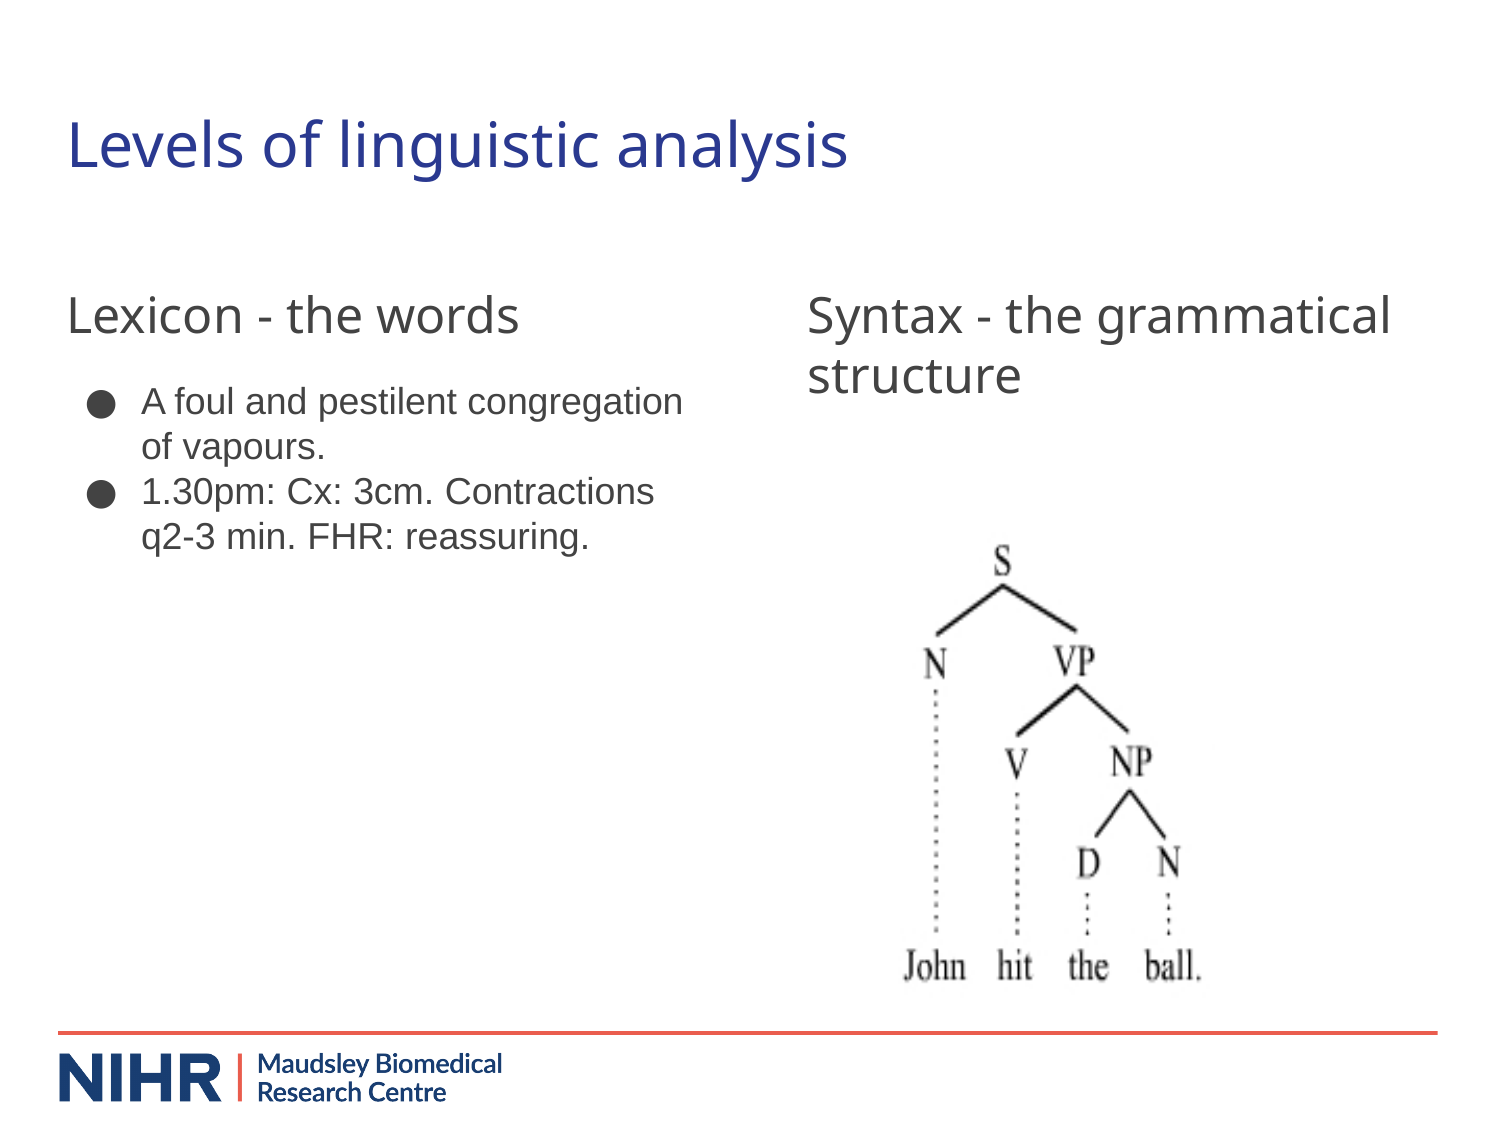

# Levels of linguistic analysis
Lexicon - the words
A foul and pestilent congregation of vapours.
1.30pm: Cx: 3cm. Contractions q2-3 min. FHR: reassuring.
Syntax - the grammatical structure